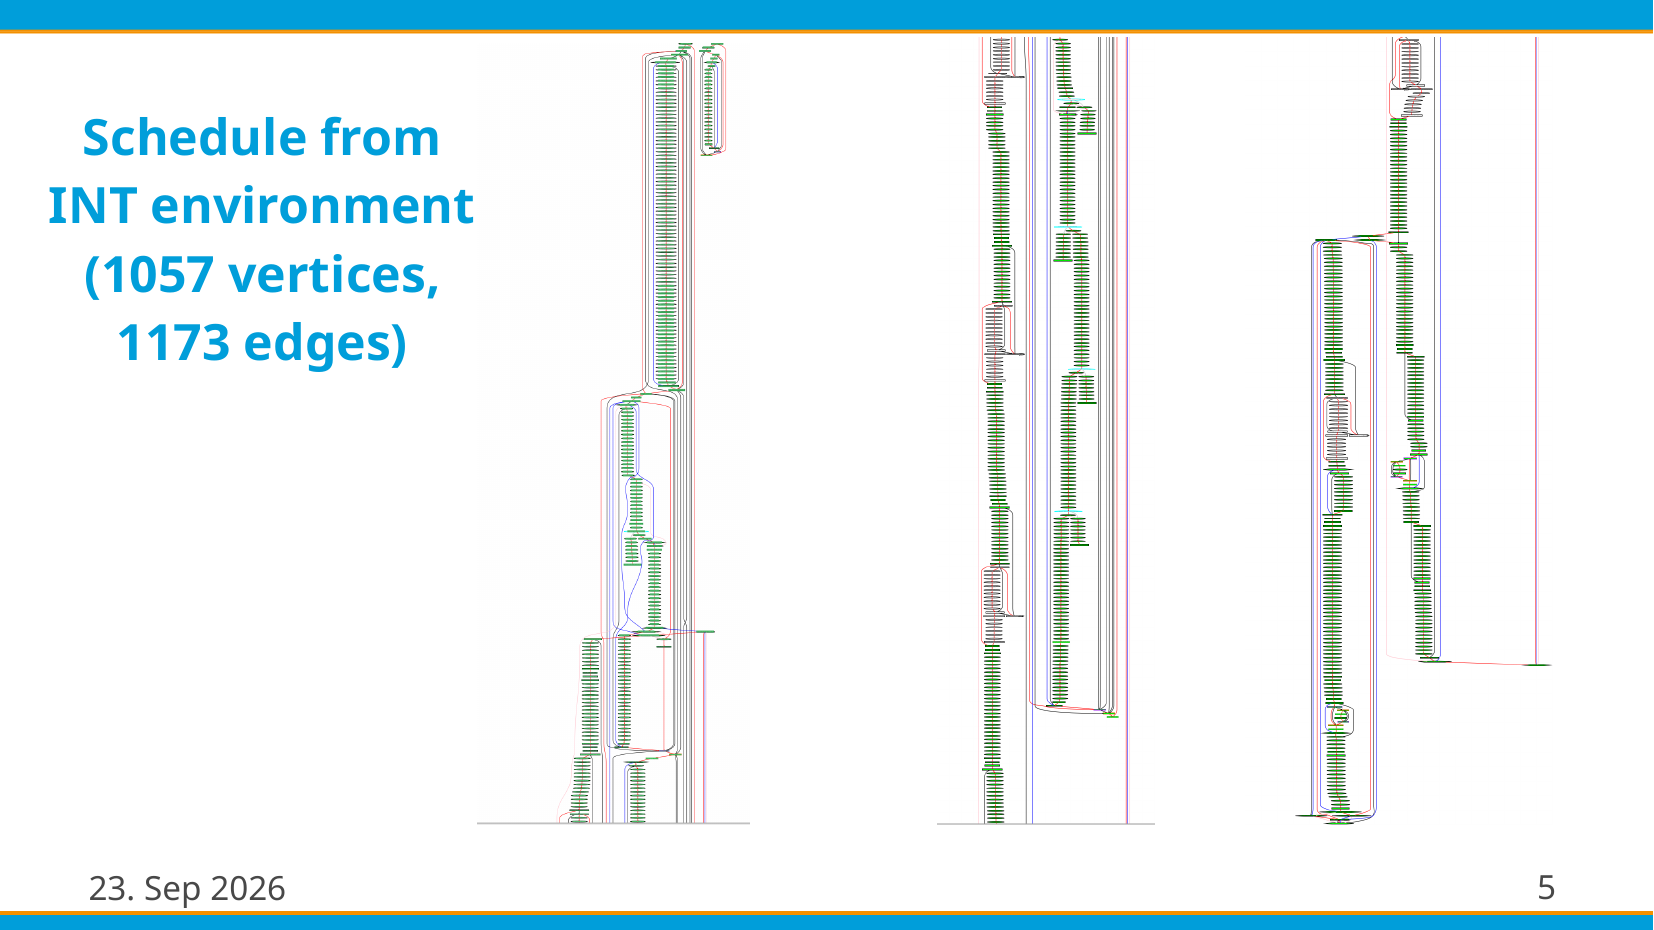

# Schedule from INT environment (1057 vertices, 1173 edges)
5